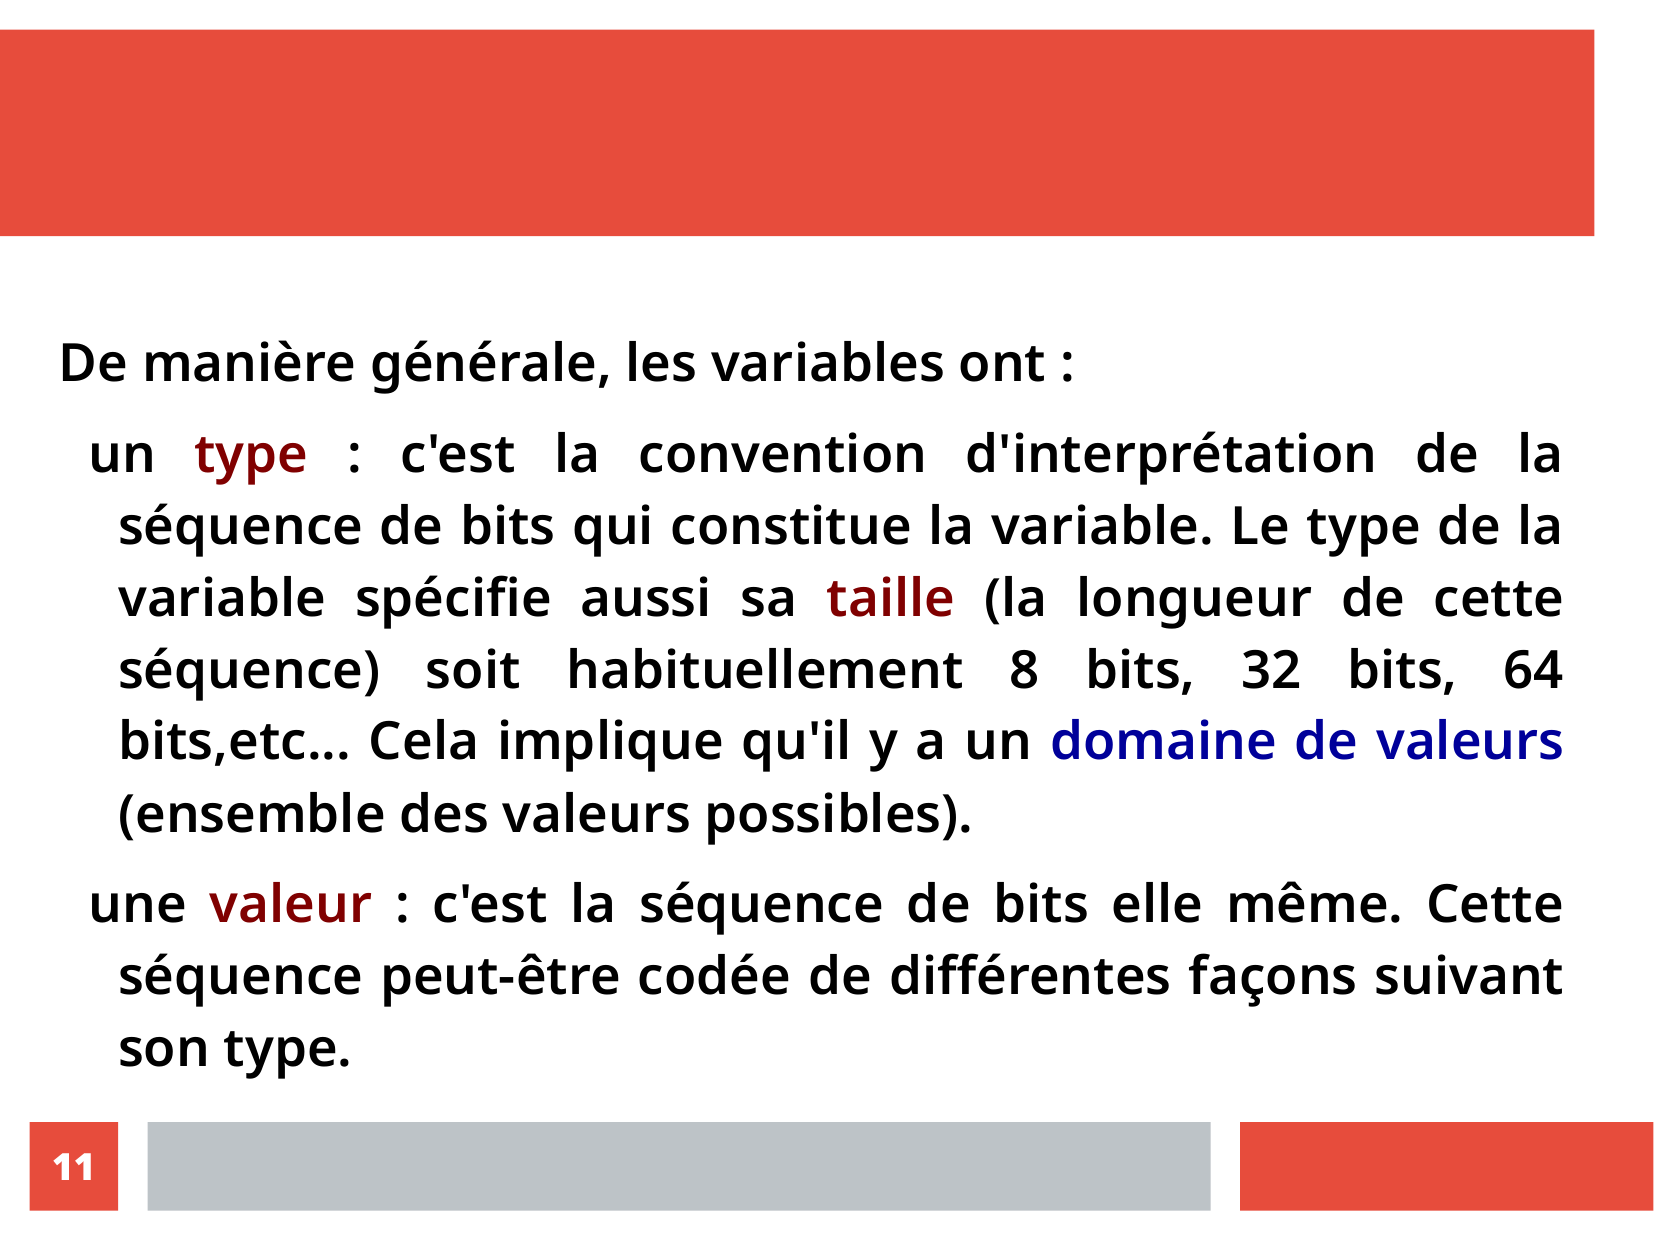

#
De manière générale, les variables ont :
un type : c'est la convention d'interprétation de la séquence de bits qui constitue la variable. Le type de la variable spécifie aussi sa taille (la longueur de cette séquence) soit habituellement 8 bits, 32 bits, 64 bits,etc... Cela implique qu'il y a un domaine de valeurs (ensemble des valeurs possibles).
une valeur : c'est la séquence de bits elle même. Cette séquence peut-être codée de différentes façons suivant son type.
11